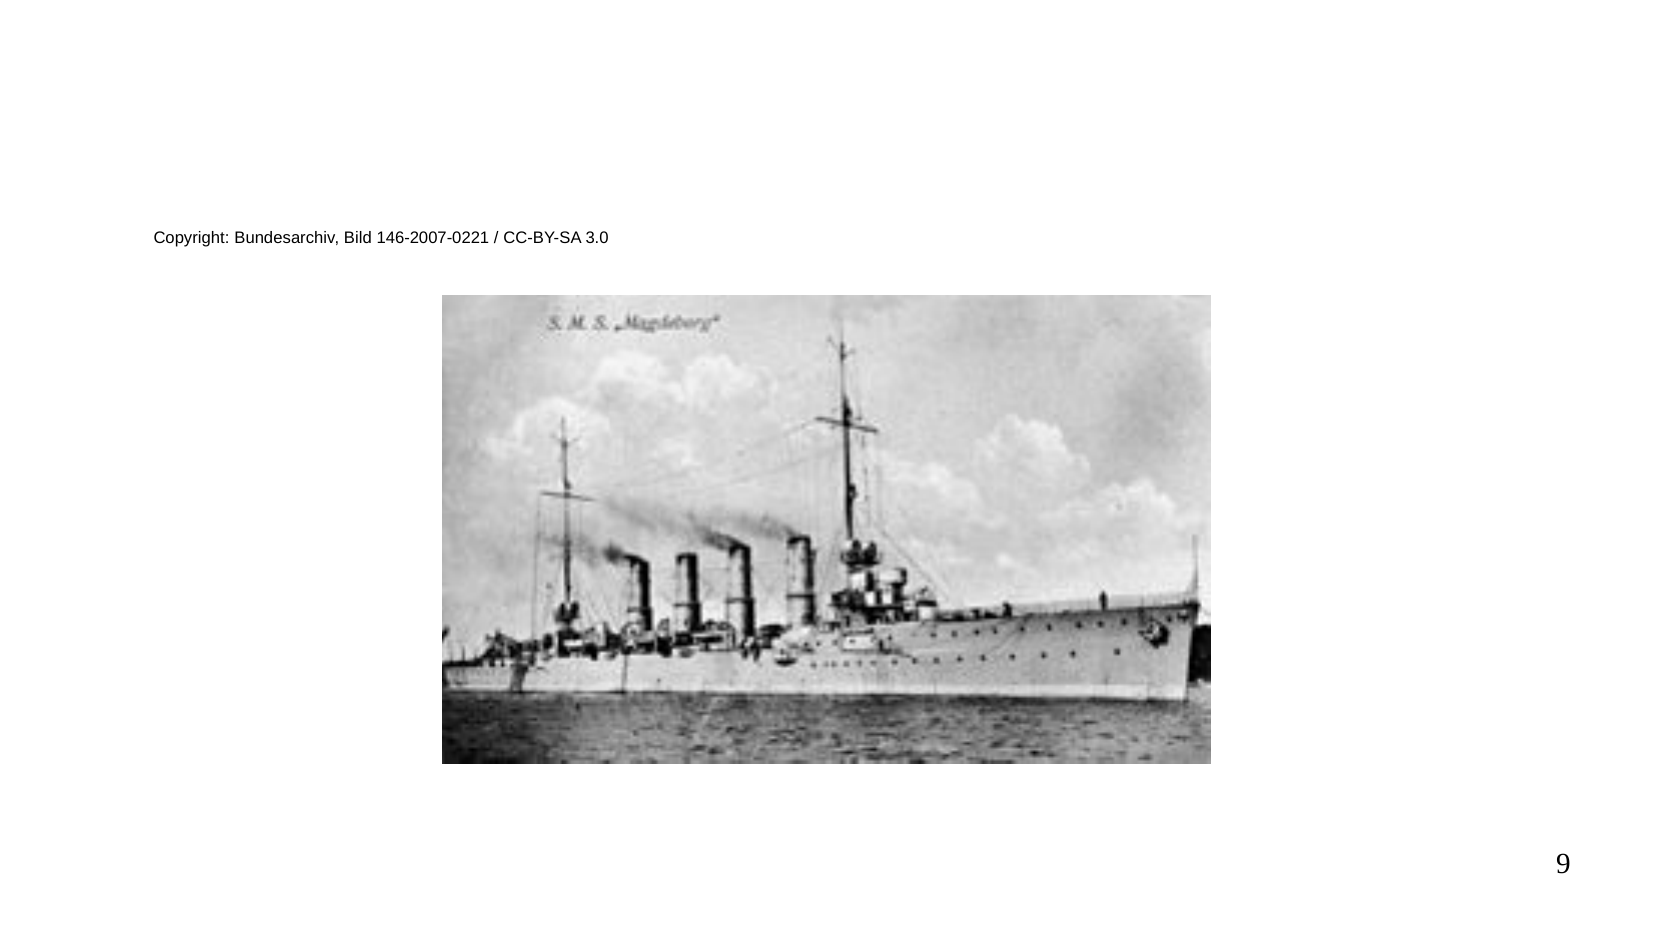

# Copyright: Bundesarchiv, Bild 146-2007-0221 / CC-BY-SA 3.0
9